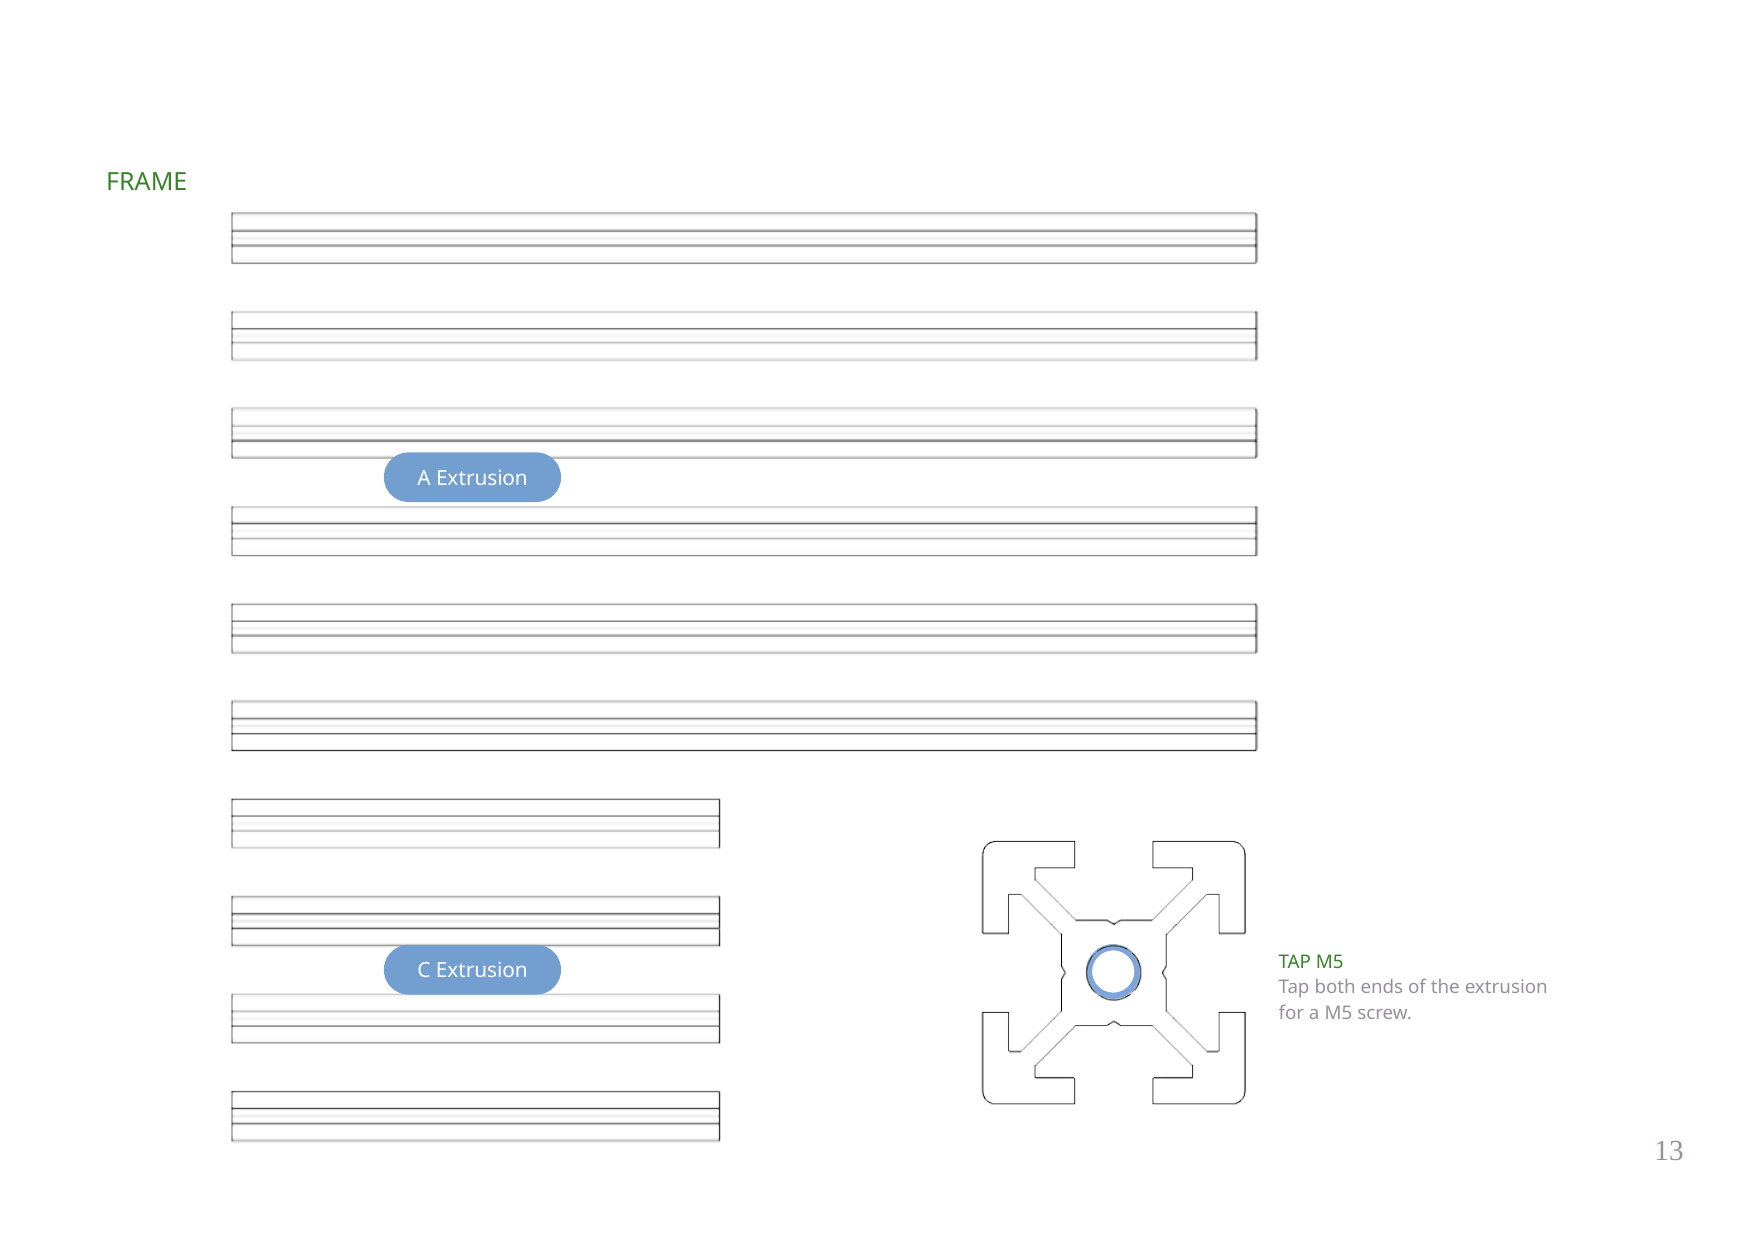

FRAME
A Extrusion
TAP M5
Tap both ends of the extrusion
for a M5 screw.
C Extrusion
13